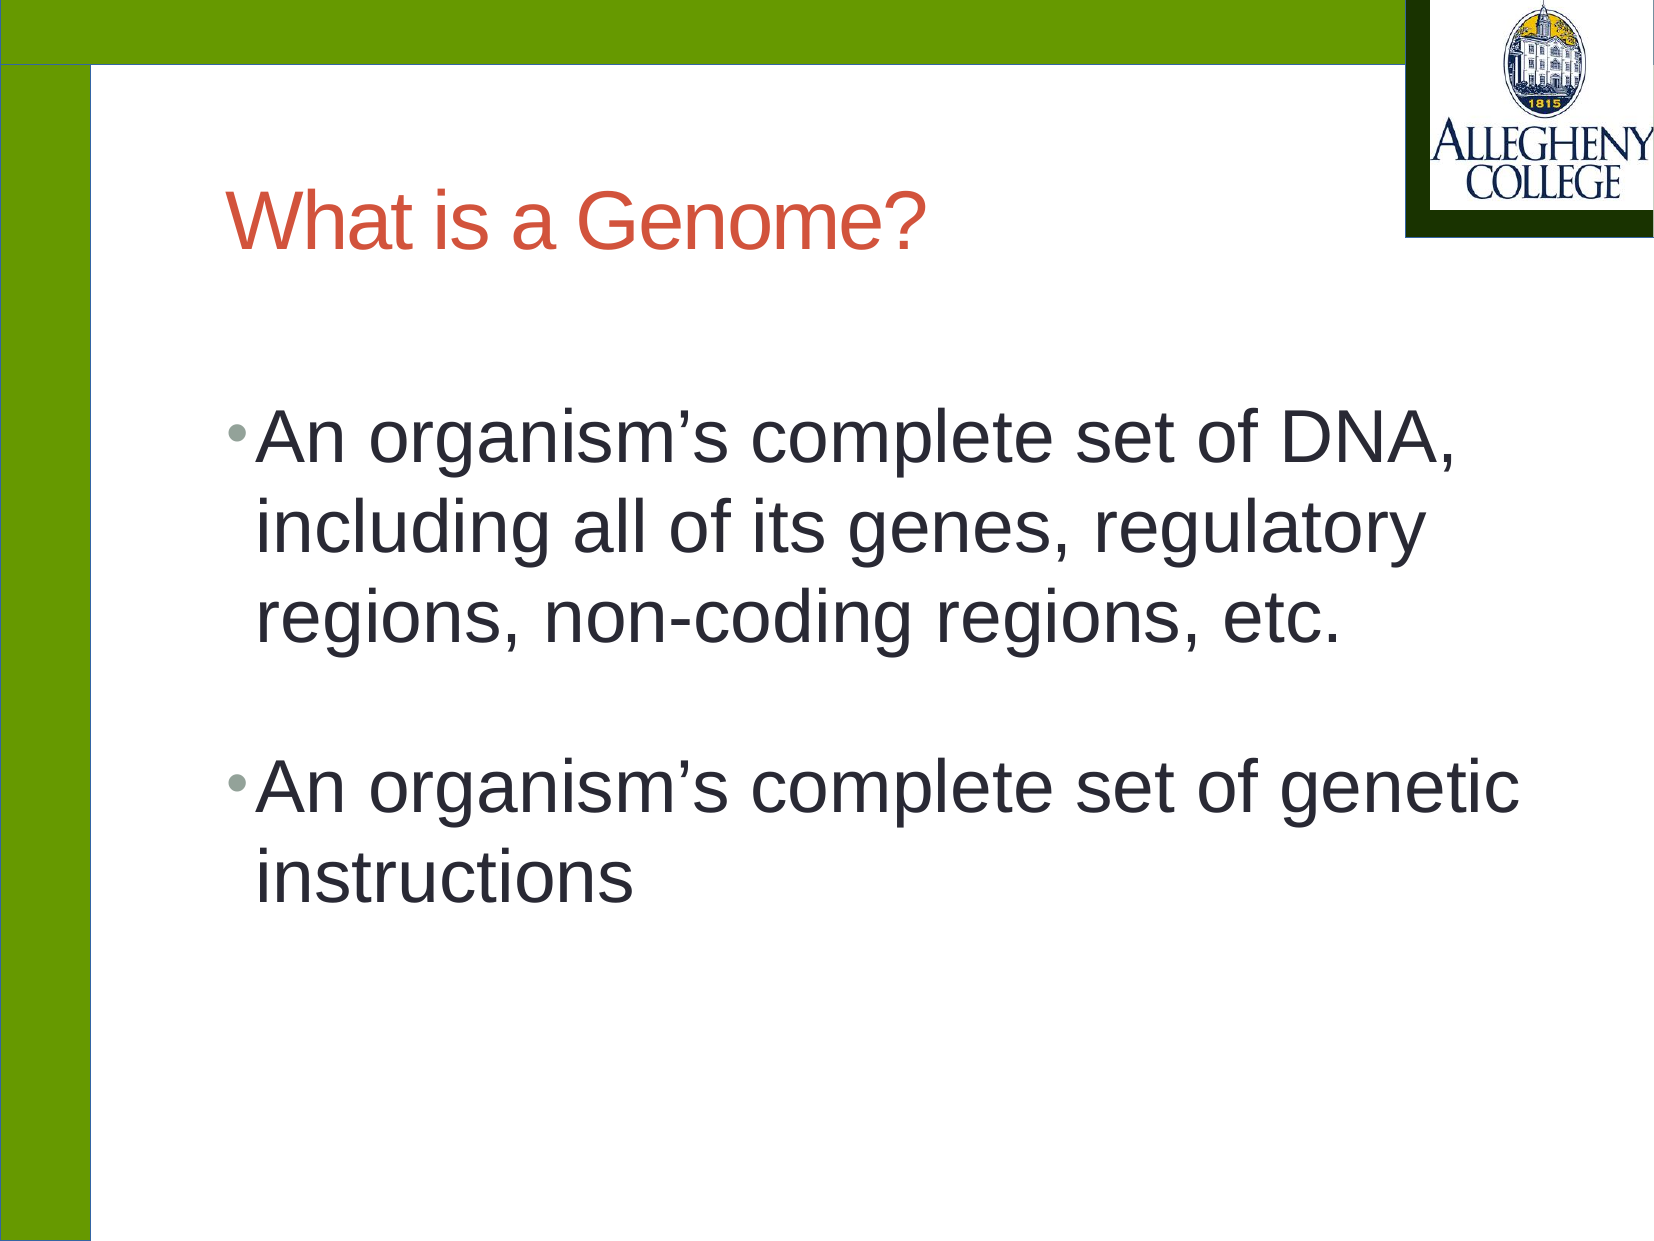

# What is a Genome?
An organism’s complete set of DNA, including all of its genes, regulatory regions, non-coding regions, etc.
An organism’s complete set of genetic instructions